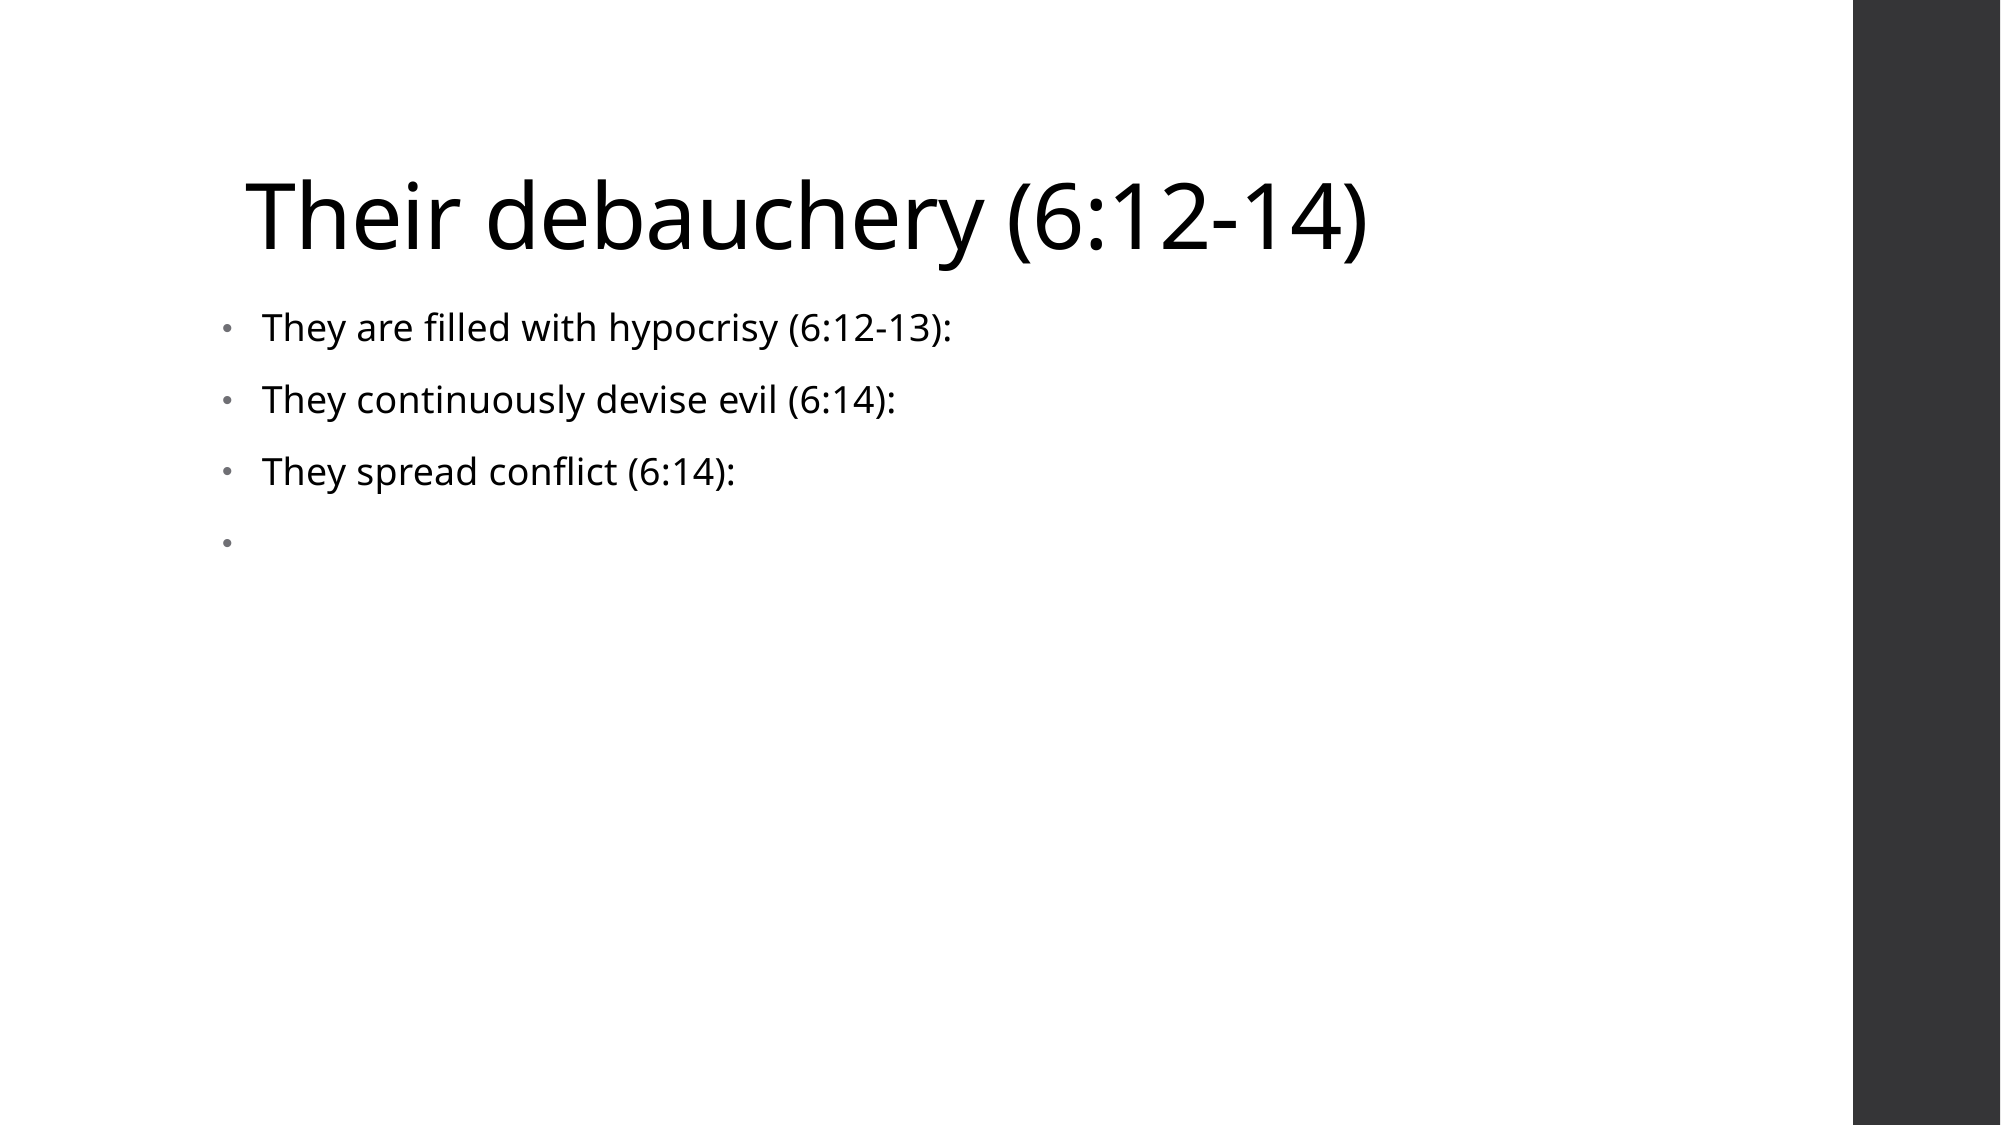

# Their debauchery (6:12-14)
 They are filled with hypocrisy (6:12-13):
 They continuously devise evil (6:14):
 They spread conflict (6:14):